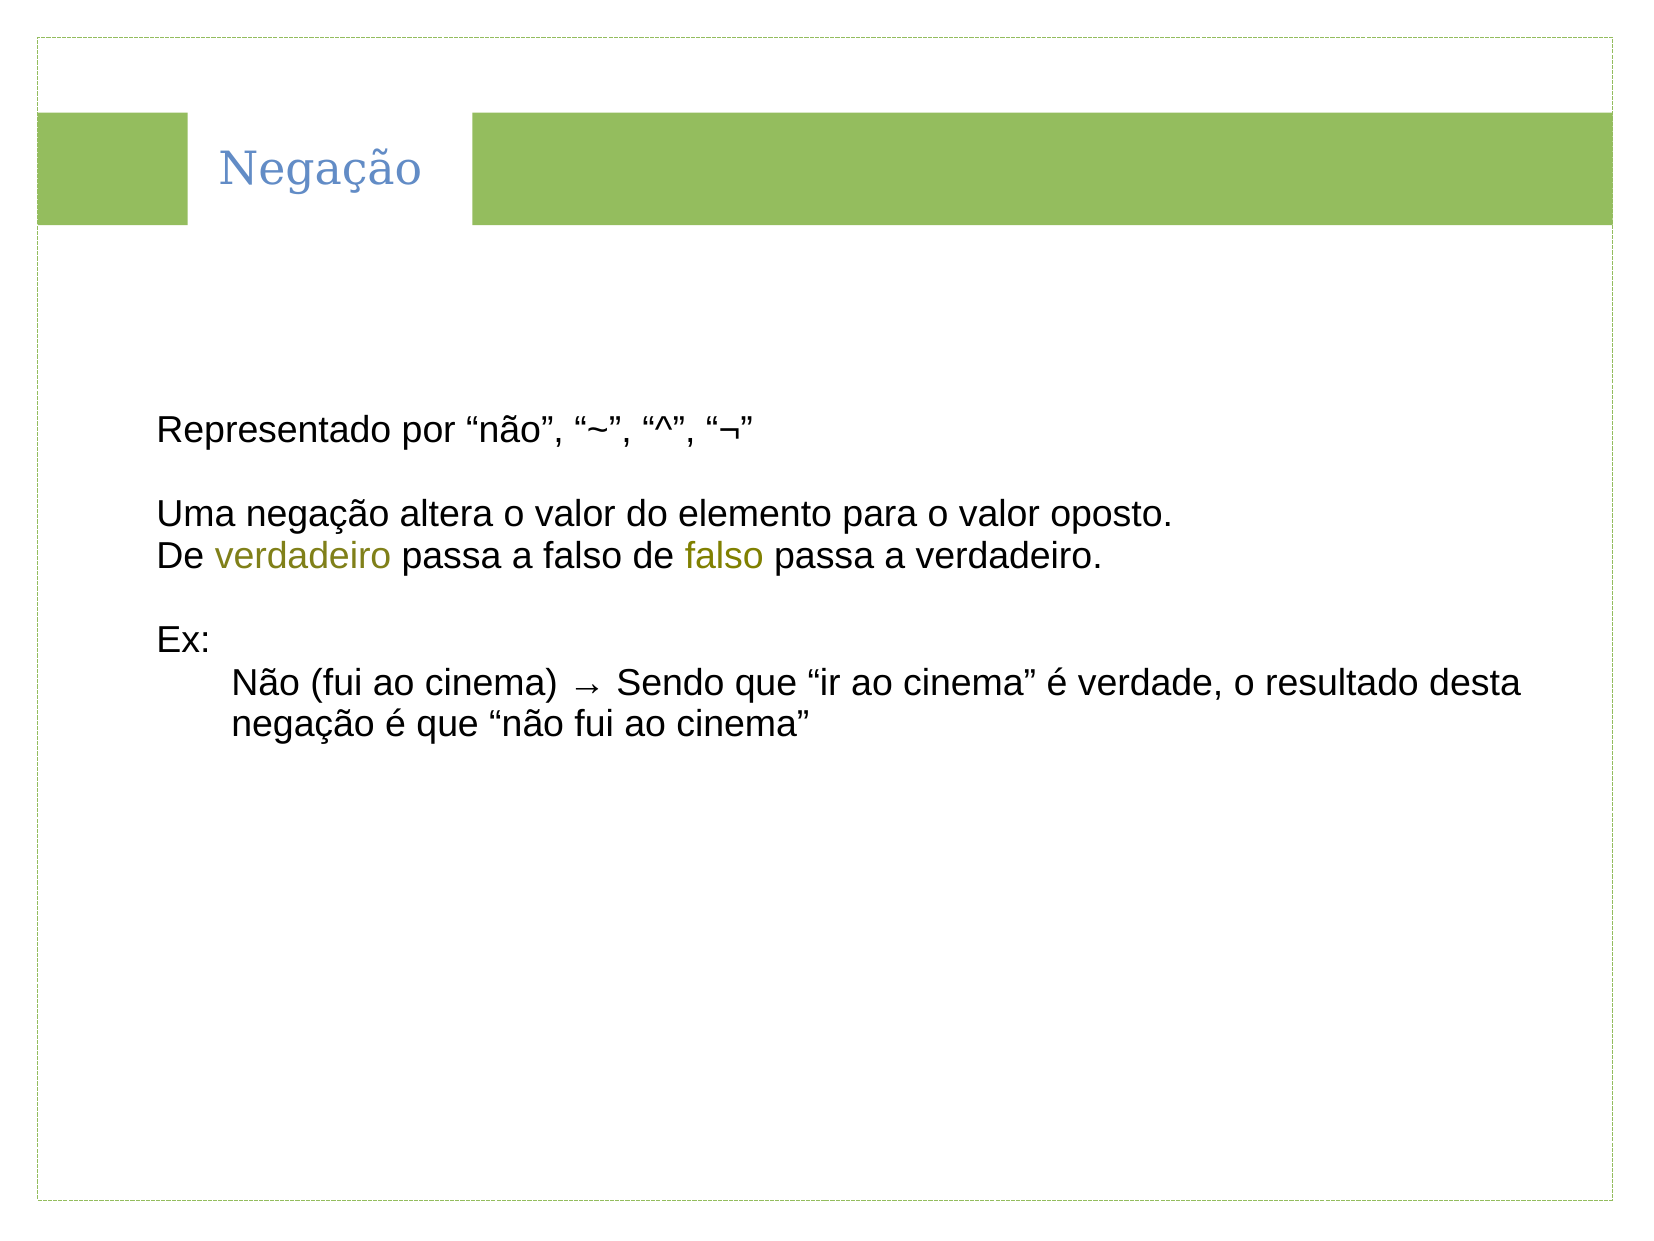

Negação
Representado por “não”, “~”, “^”, “¬”
Uma negação altera o valor do elemento para o valor oposto.
De verdadeiro passa a falso de falso passa a verdadeiro.
Ex:
	Não (fui ao cinema) → Sendo que “ir ao cinema” é verdade, o resultado desta
	negação é que “não fui ao cinema”